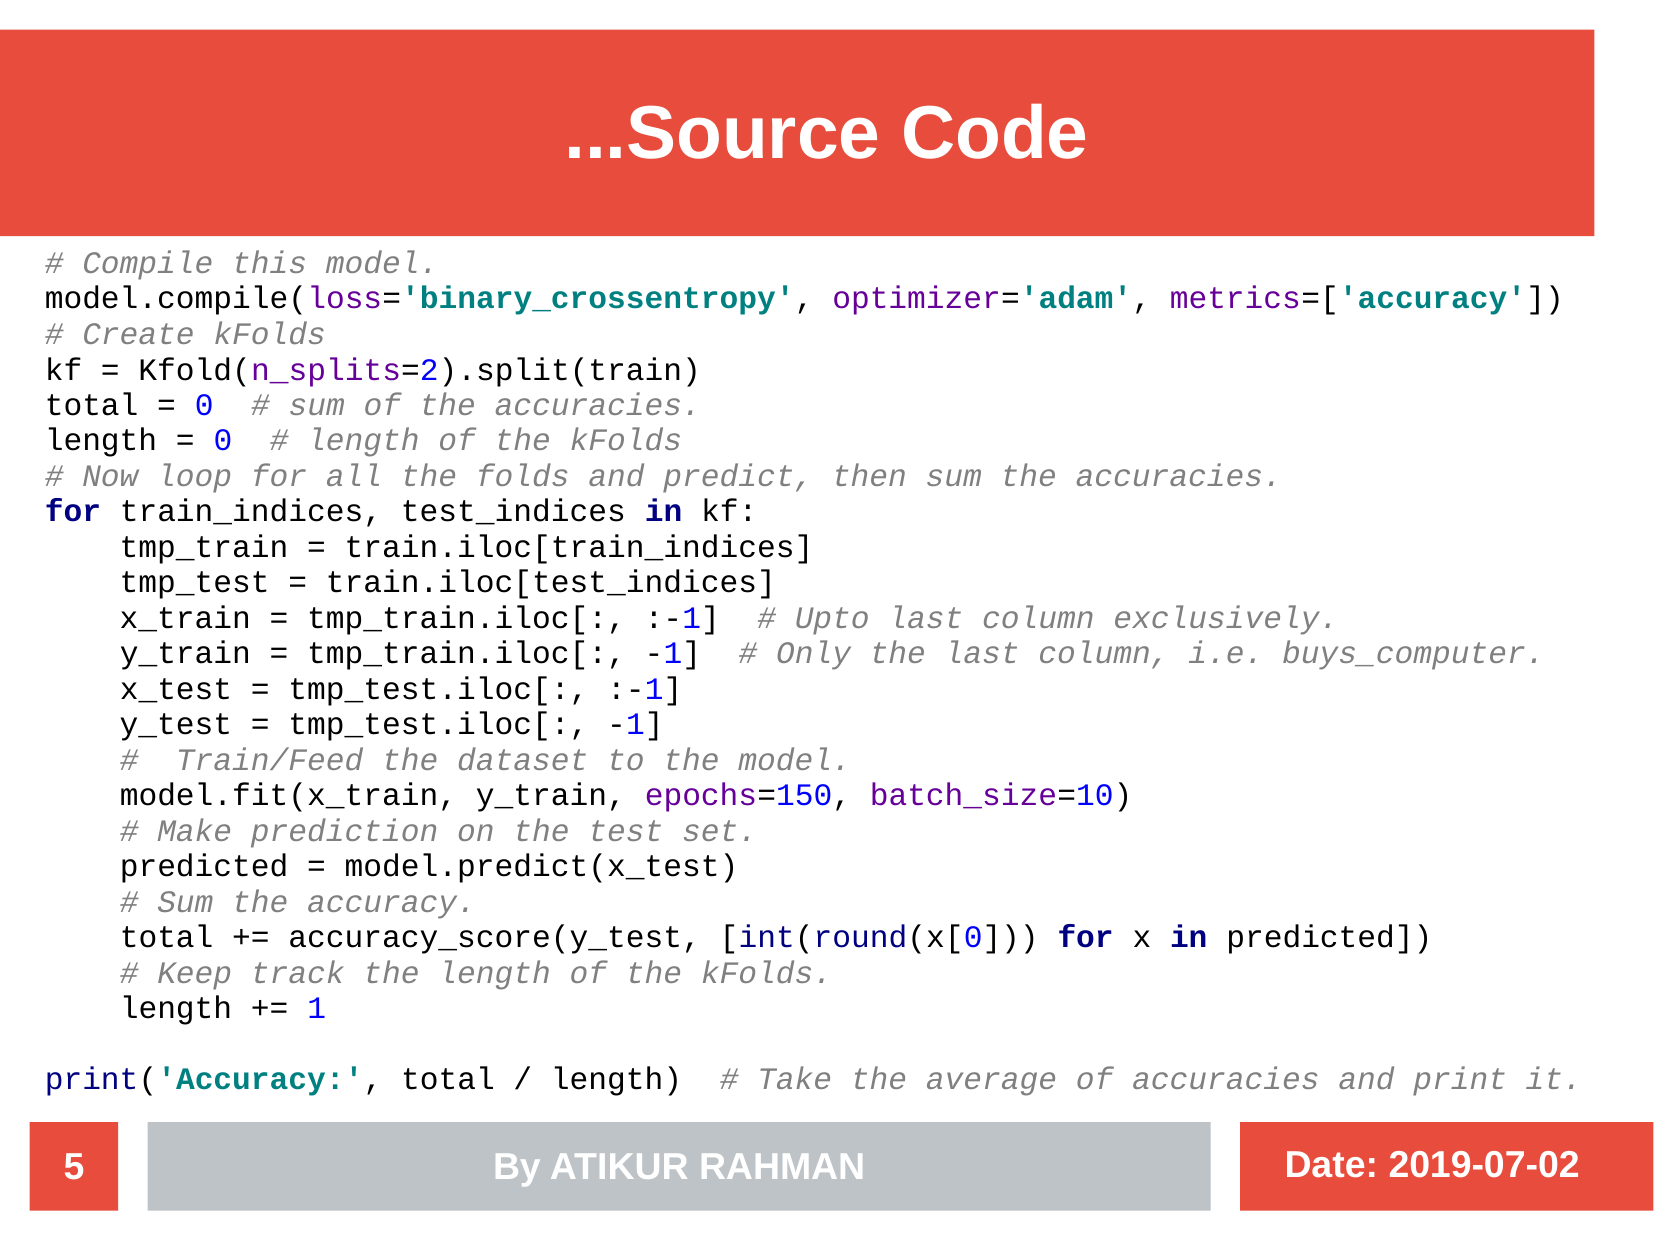

# ...Source Code
# Compile this model. model.compile(loss='binary_crossentropy', optimizer='adam', metrics=['accuracy']) # Create kFolds kf = Kfold(n_splits=2).split(train) total = 0 # sum of the accuracies. length = 0 # length of the kFolds # Now loop for all the folds and predict, then sum the accuracies. for train_indices, test_indices in kf: tmp_train = train.iloc[train_indices] tmp_test = train.iloc[test_indices] x_train = tmp_train.iloc[:, :-1] # Upto last column exclusively. y_train = tmp_train.iloc[:, -1] # Only the last column, i.e. buys_computer. x_test = tmp_test.iloc[:, :-1] y_test = tmp_test.iloc[:, -1] # Train/Feed the dataset to the model. model.fit(x_train, y_train, epochs=150, batch_size=10) # Make prediction on the test set. predicted = model.predict(x_test) # Sum the accuracy. total += accuracy_score(y_test, [int(round(x[0])) for x in predicted]) # Keep track the length of the kFolds. length += 1 print('Accuracy:', total / length) # Take the average of accuracies and print it.
5
By ATIKUR RAHMAN
Date: 2019-07-02